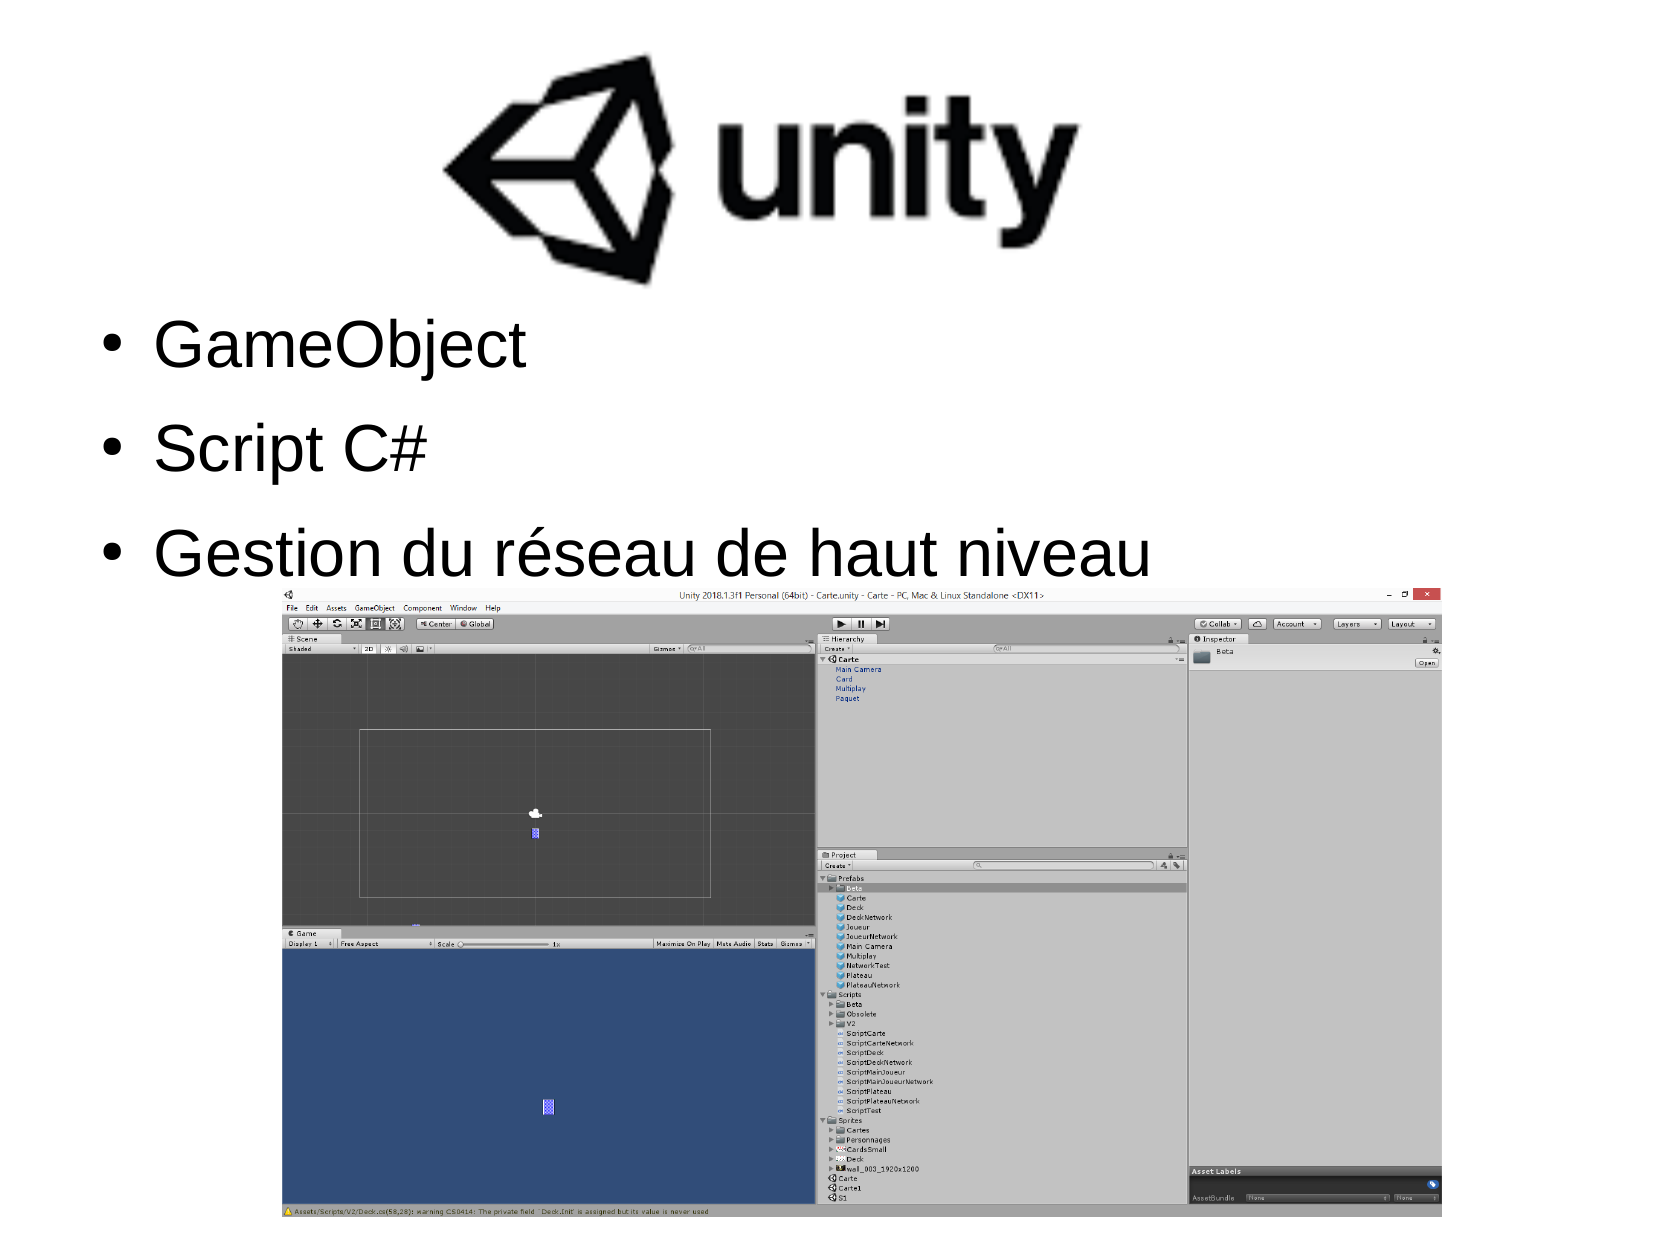

# GameObject
Script C#
Gestion du réseau de haut niveau